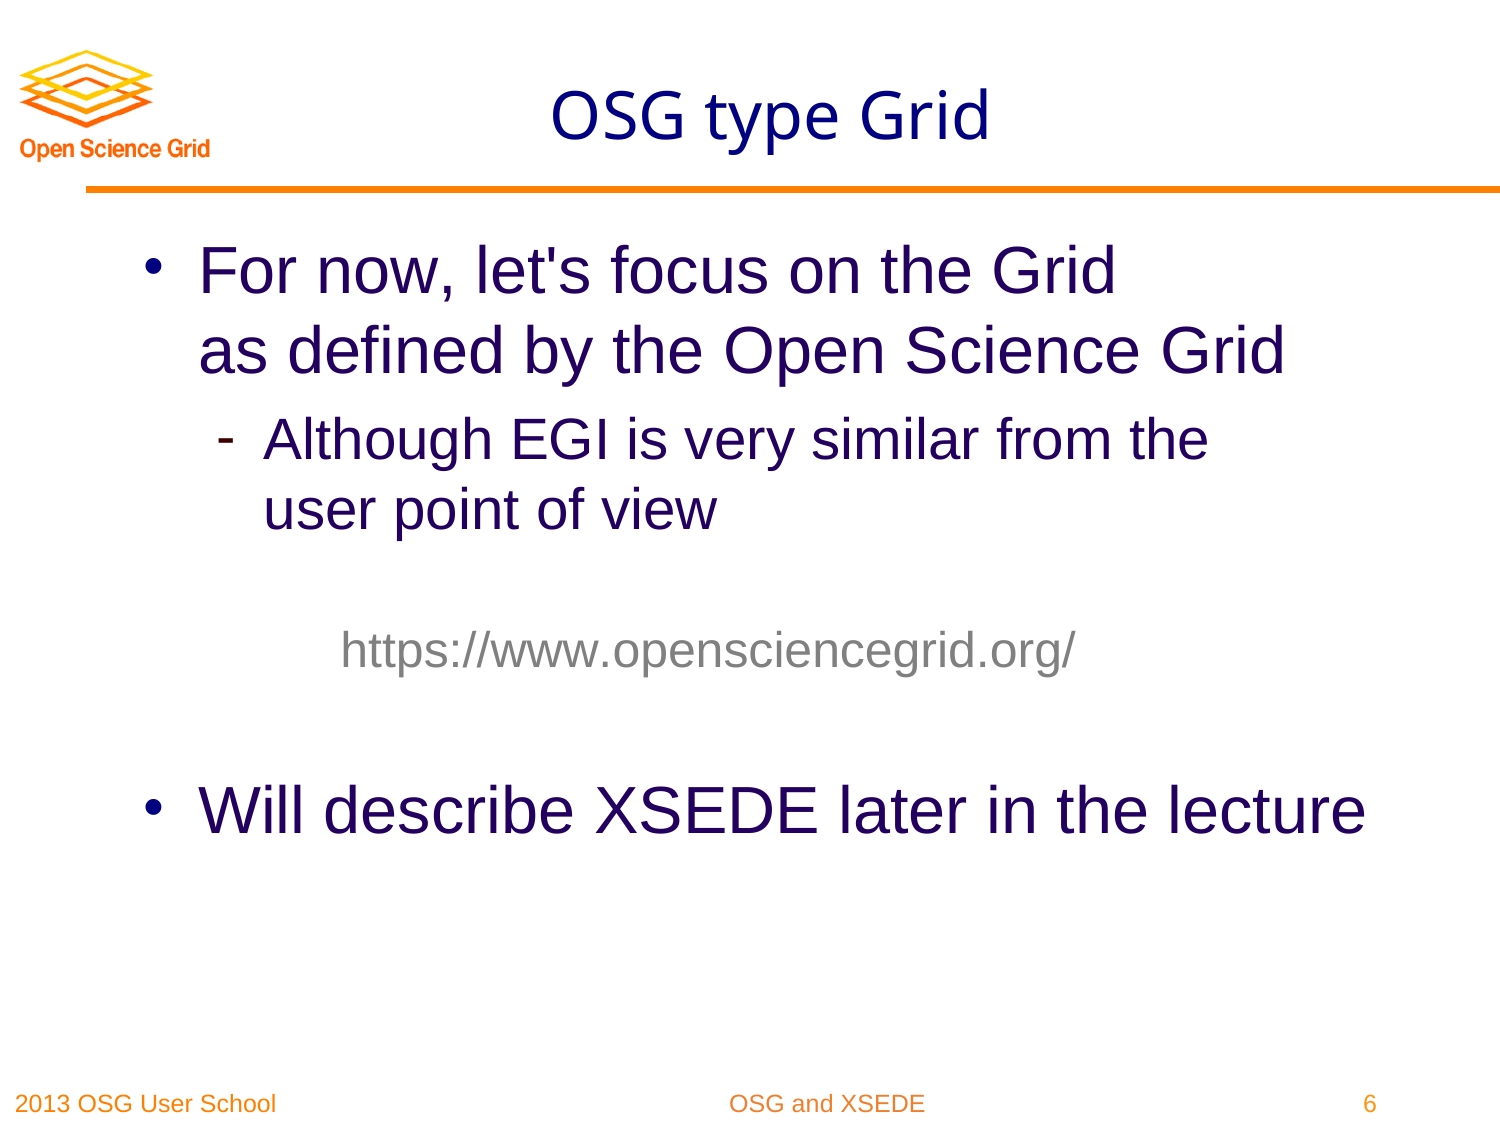

# OSG type Grid
For now, let's focus on the Grid
as defined by the Open Science Grid
Although EGI is very similar from the user point of view
Will describe XSEDE later in the lecture
https://www.opensciencegrid.org/
6